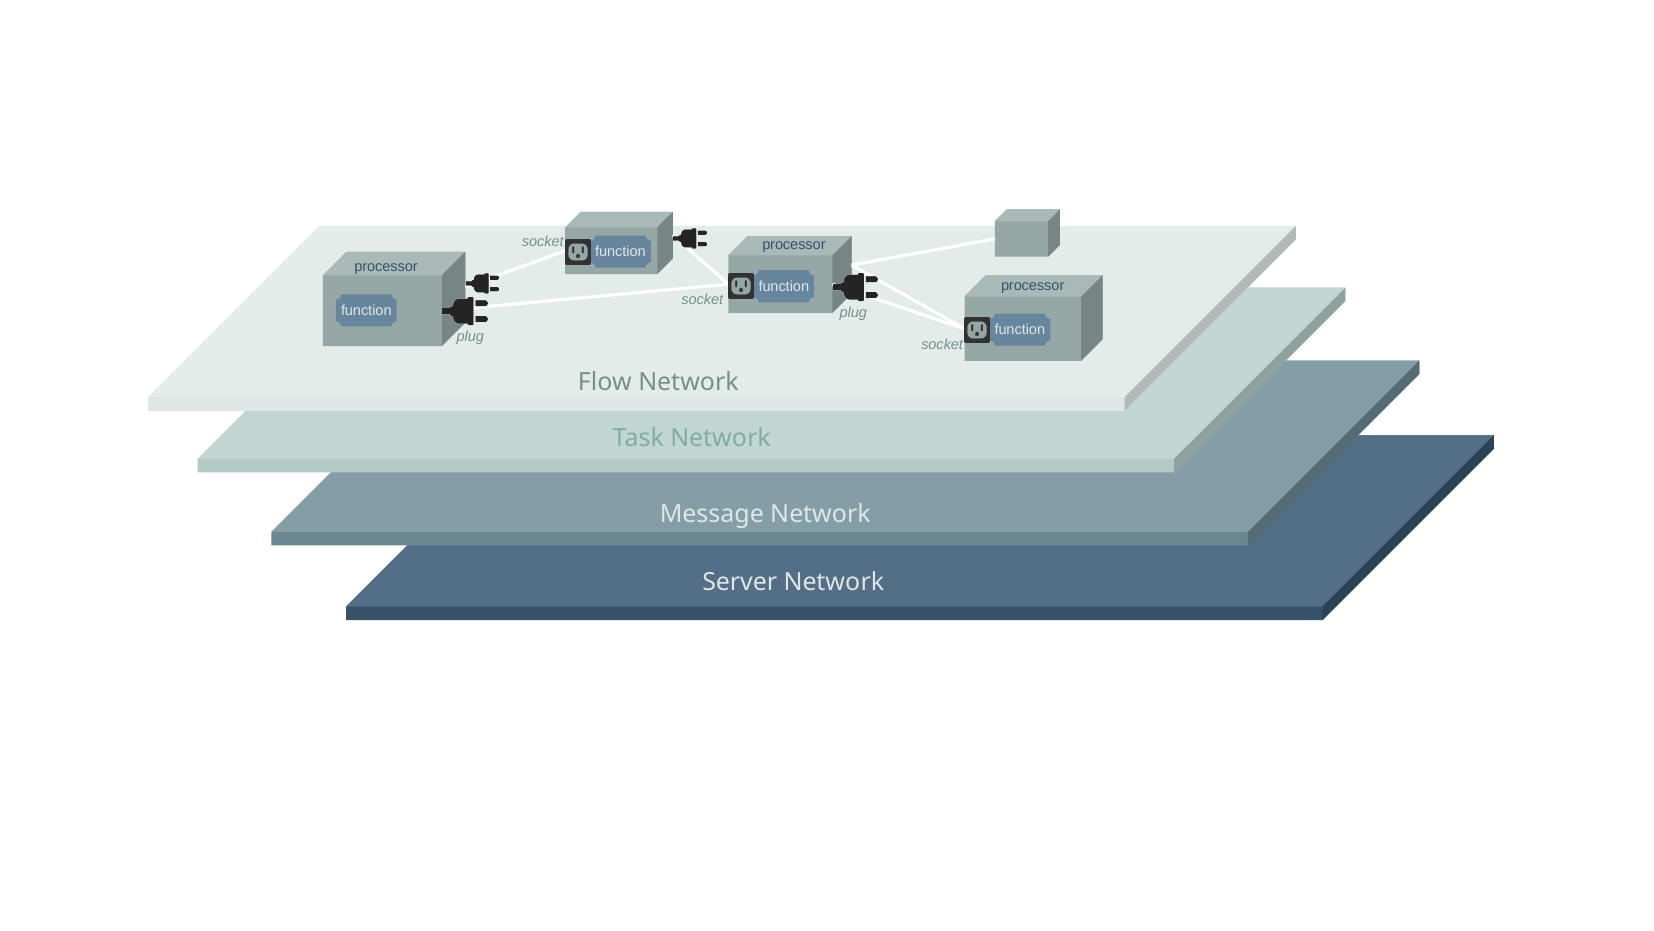

socket
processor
function
processor
processor
function
socket
function
plug
function
plug
socket
Flow Network
Task Network
Message Network
Server Network